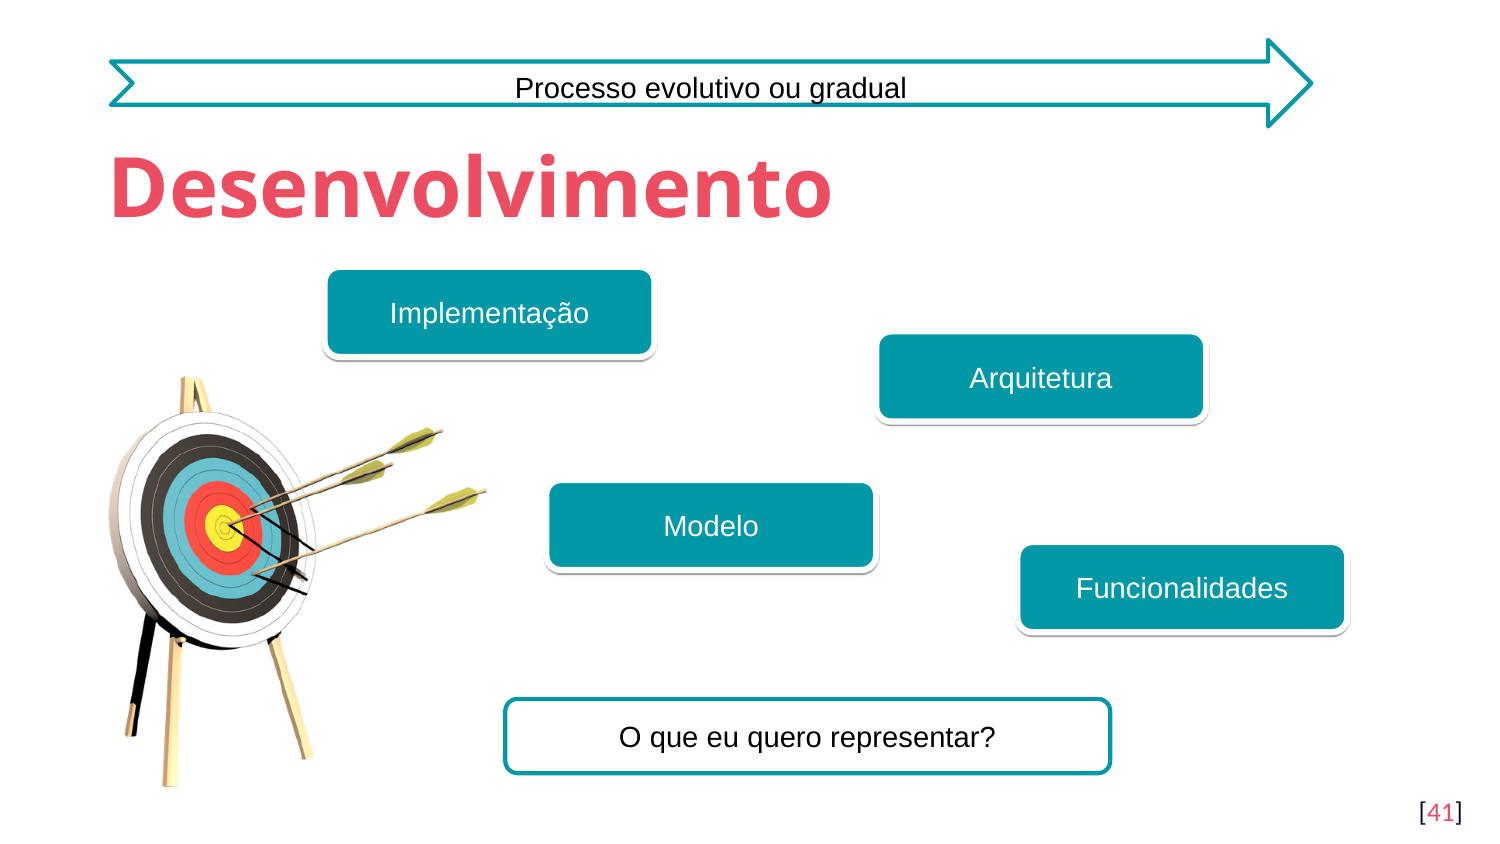

Processo evolutivo ou gradual
Desenvolvimento
Implementação
Arquitetura
Modelo
Funcionalidades
O que eu quero representar?